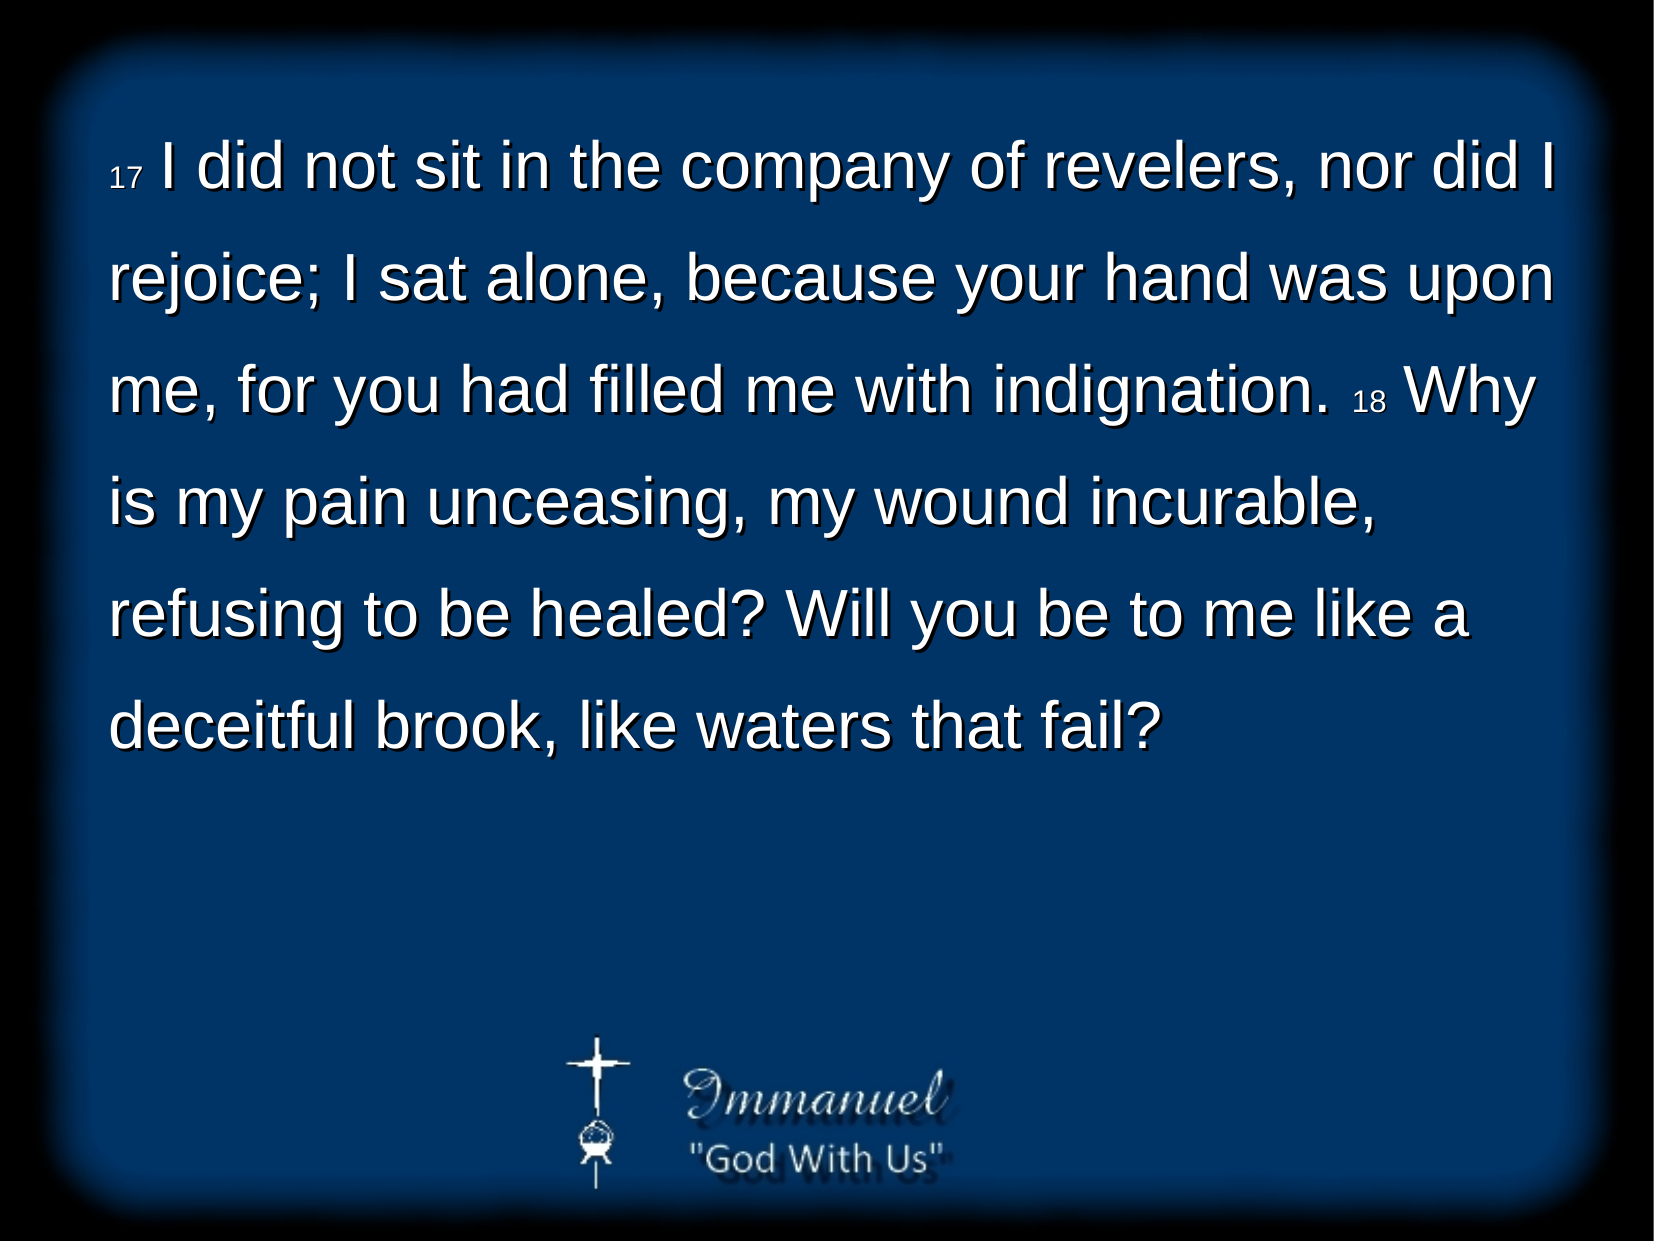

17 I did not sit in the company of revelers, nor did I rejoice; I sat alone, because your hand was upon me, for you had filled me with indignation. 18 Why is my pain unceasing, my wound incurable, refusing to be healed? Will you be to me like a deceitful brook, like waters that fail?